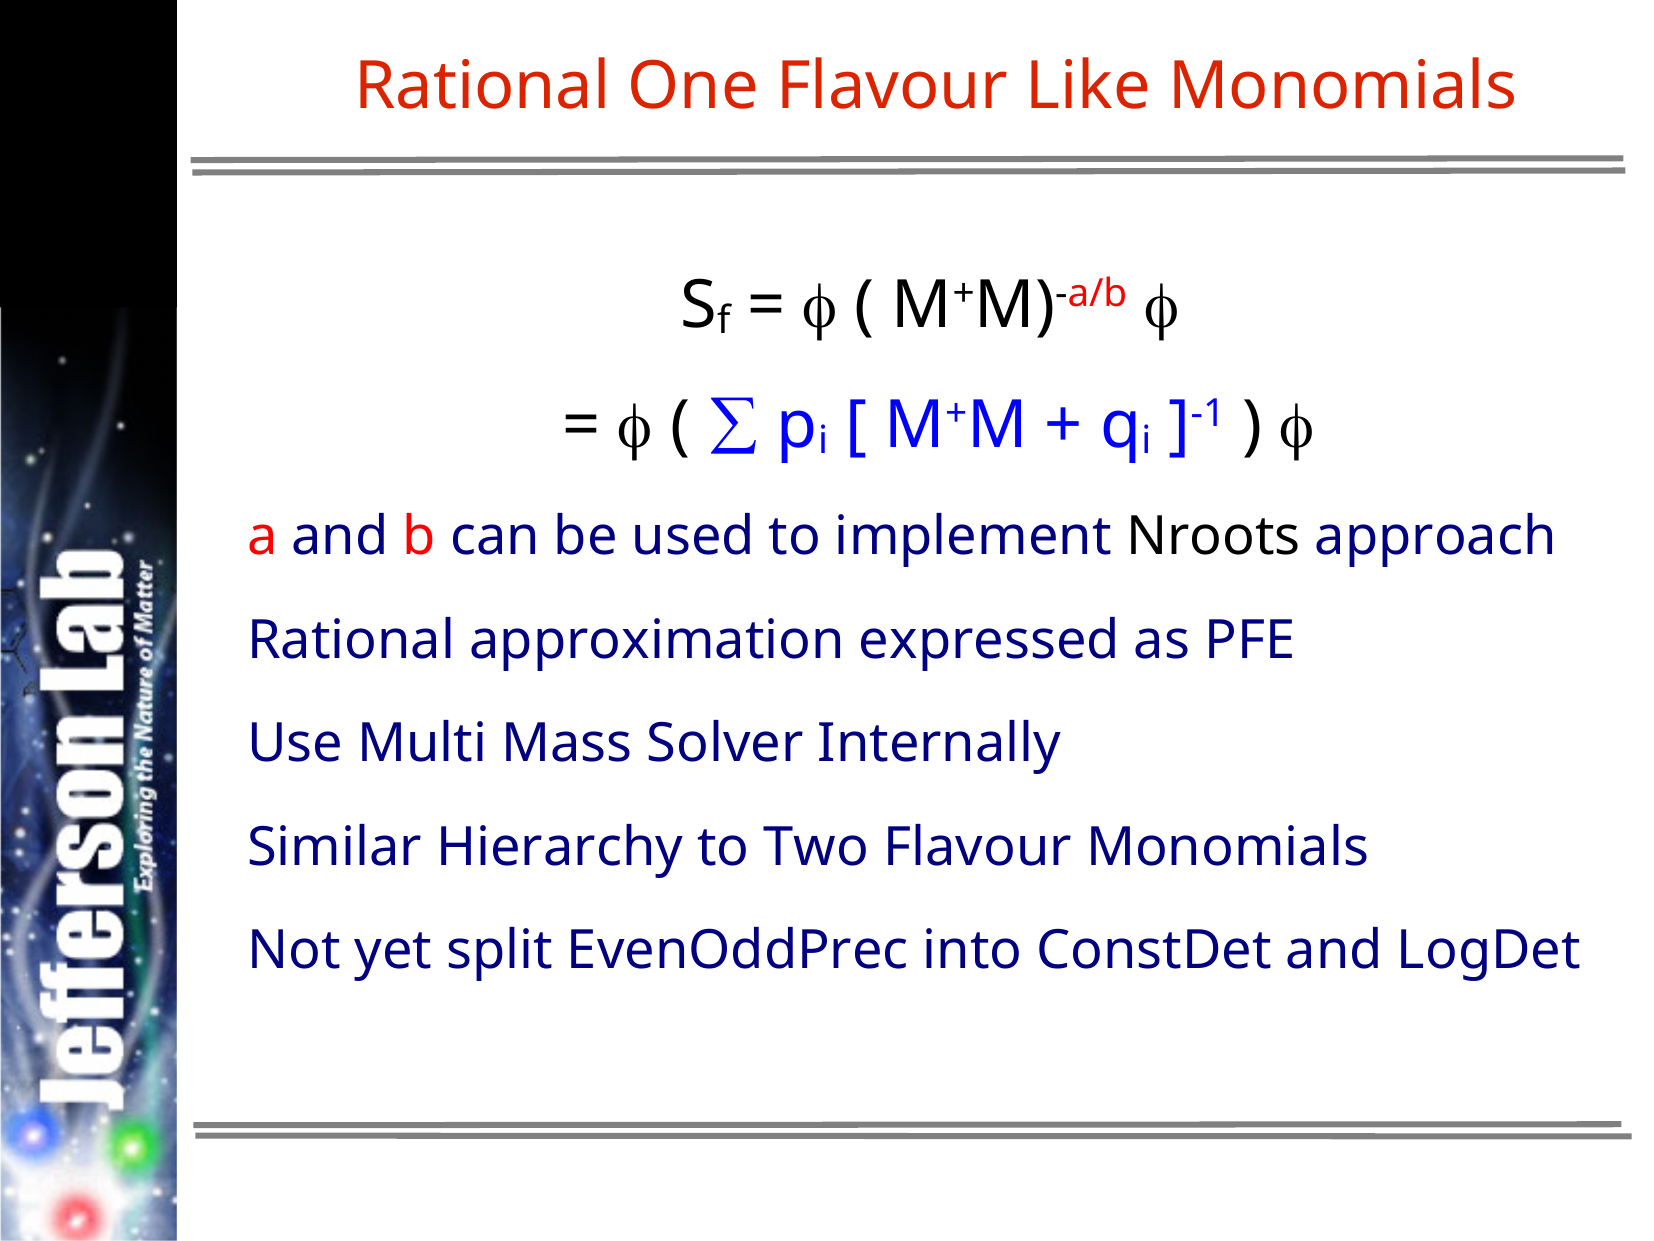

# Rational One Flavour Like Monomials
Sf = f ( M+M)-a/b f
= f ( ∑ pi [ M+M + qi ]-1 ) f
a and b can be used to implement Nroots approach
Rational approximation expressed as PFE
Use Multi Mass Solver Internally
Similar Hierarchy to Two Flavour Monomials
Not yet split EvenOddPrec into ConstDet and LogDet